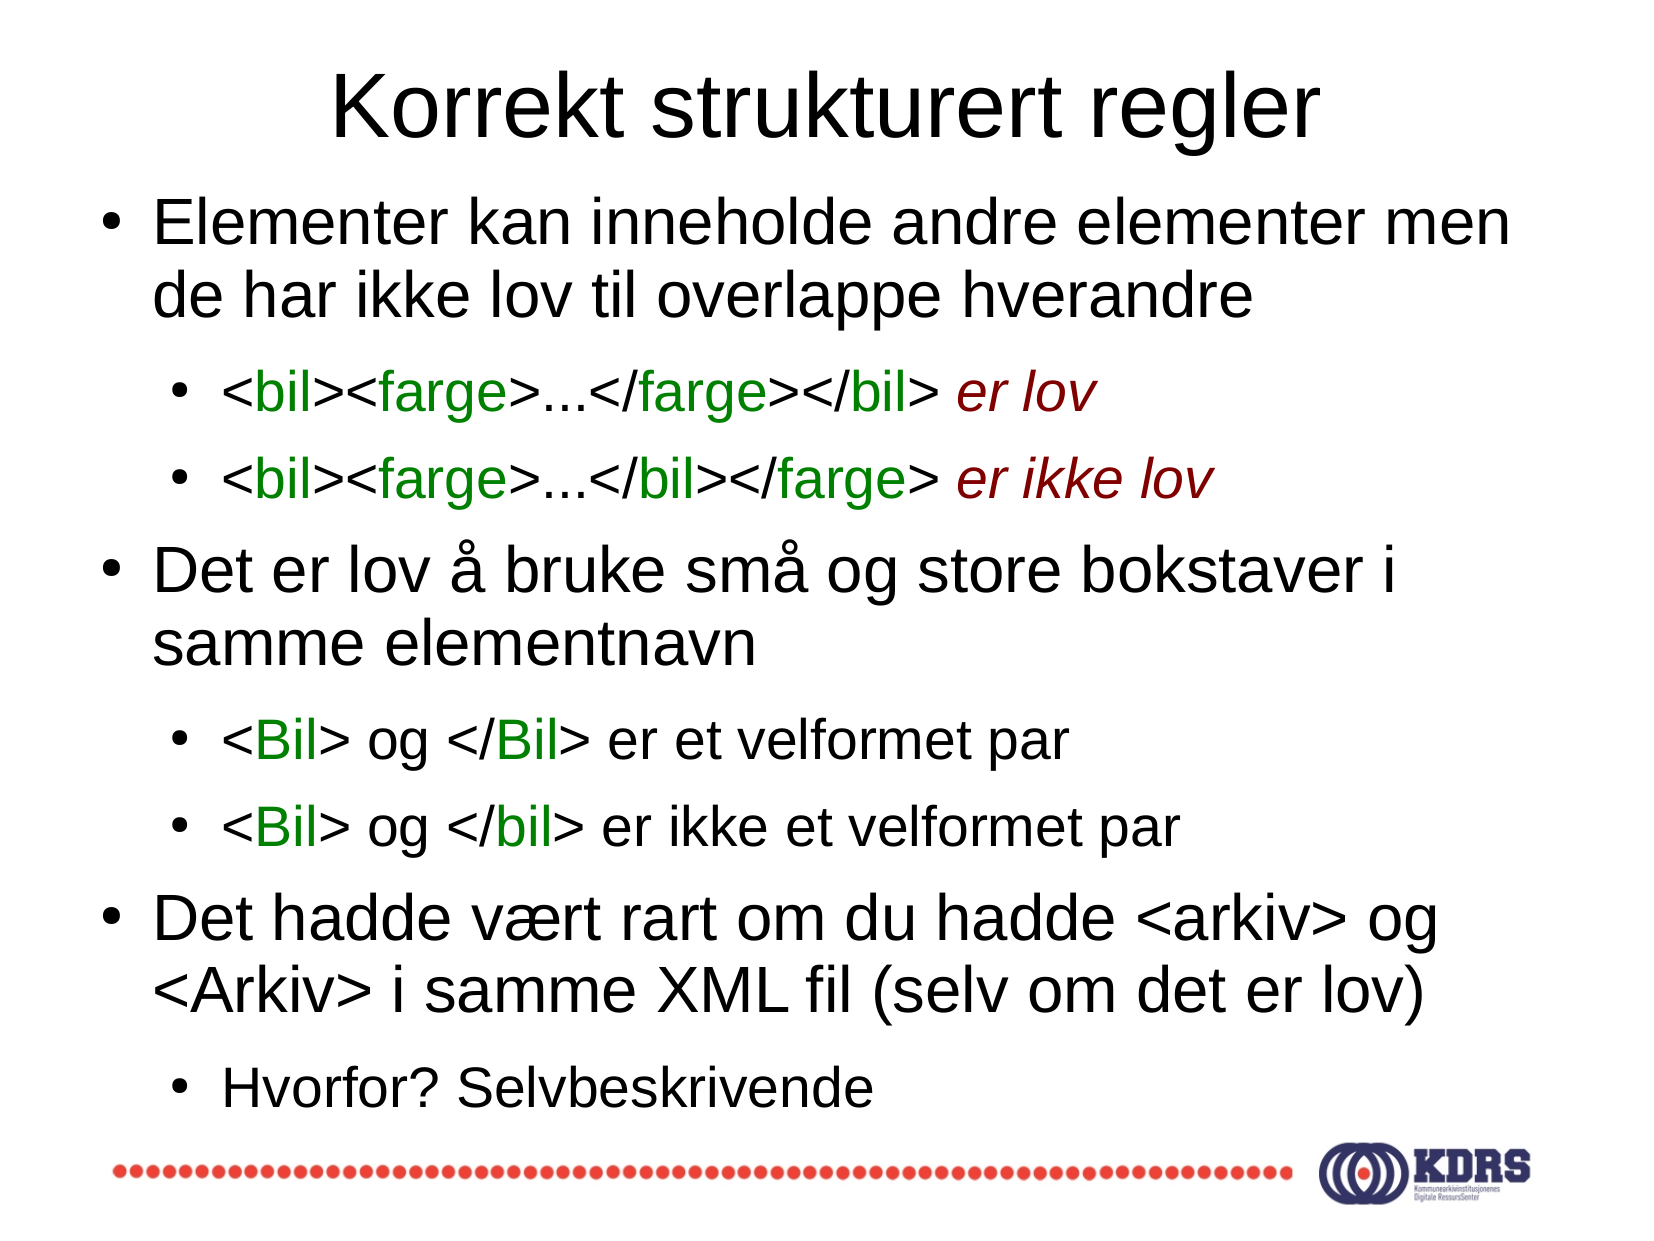

# Korrekt strukturert regler
Elementer kan inneholde andre elementer men de har ikke lov til overlappe hverandre
<bil><farge>...</farge></bil> er lov
<bil><farge>...</bil></farge> er ikke lov
Det er lov å bruke små og store bokstaver i samme elementnavn
<Bil> og </Bil> er et velformet par
<Bil> og </bil> er ikke et velformet par
Det hadde vært rart om du hadde <arkiv> og <Arkiv> i samme XML fil (selv om det er lov)
Hvorfor? Selvbeskrivende